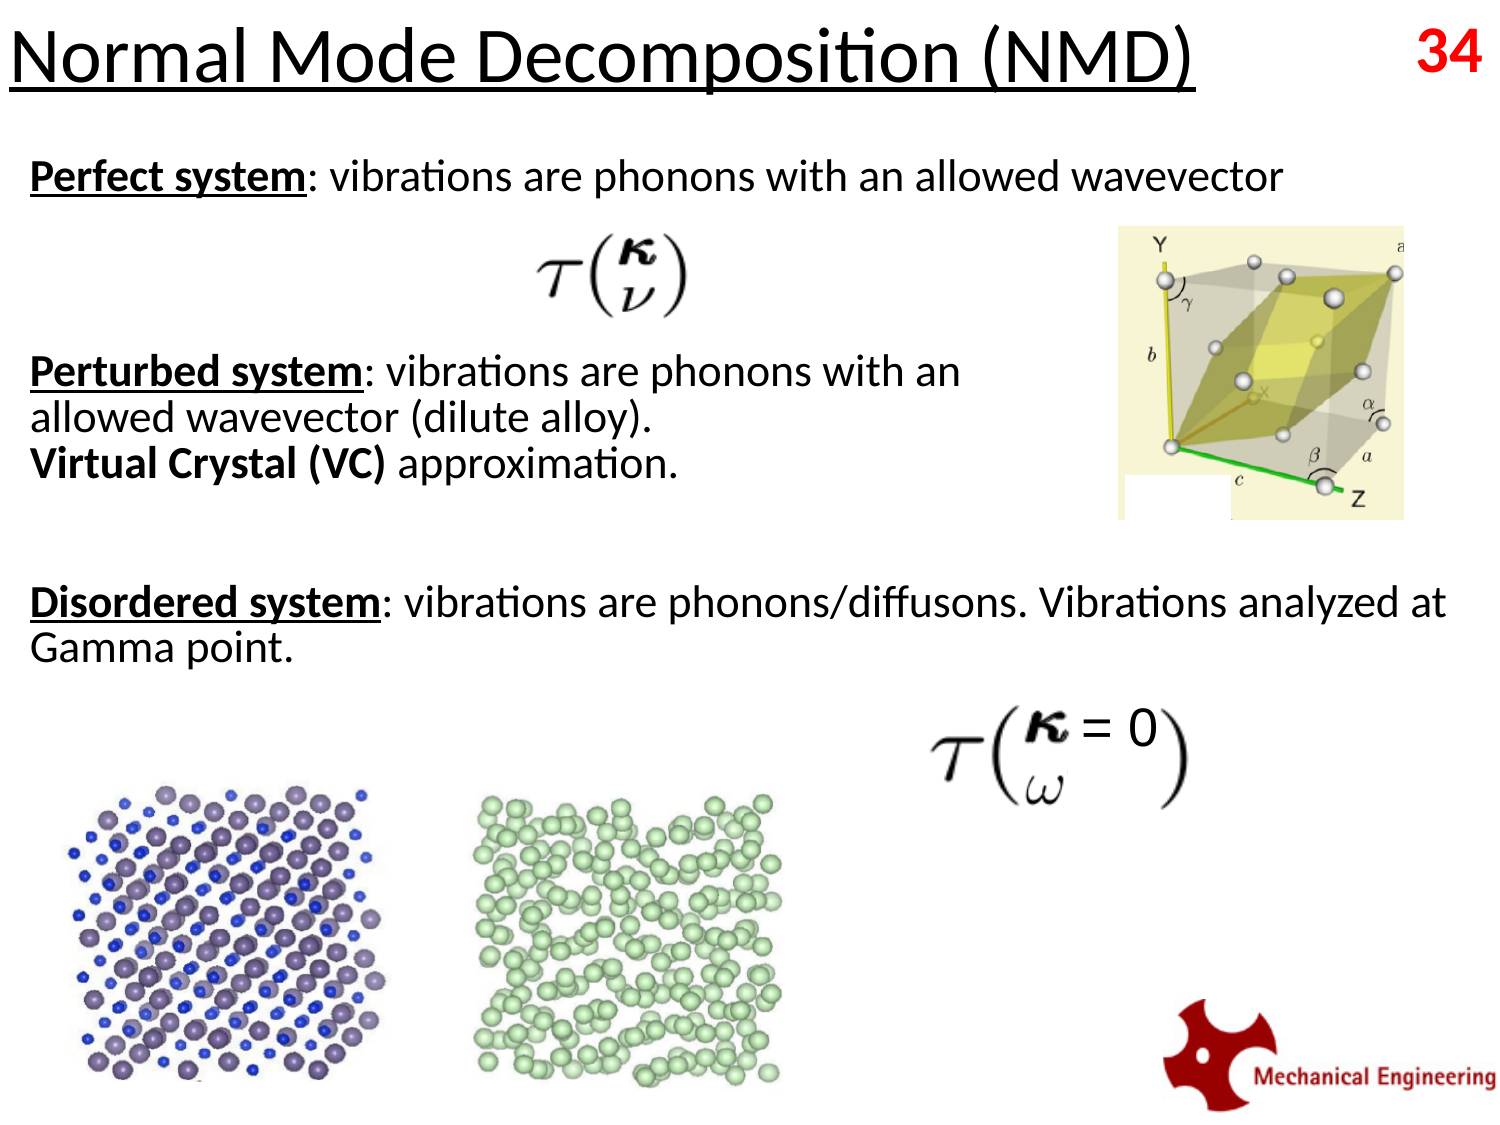

# Normal Mode Decomposition (NMD)
34
Perfect system: vibrations are phonons with an allowed wavevector
Perturbed system: vibrations are phonons with an allowed wavevector (dilute alloy).
Virtual Crystal (VC) approximation.
Disordered system: vibrations are phonons/diffusons. Vibrations analyzed at Gamma point.
= 0